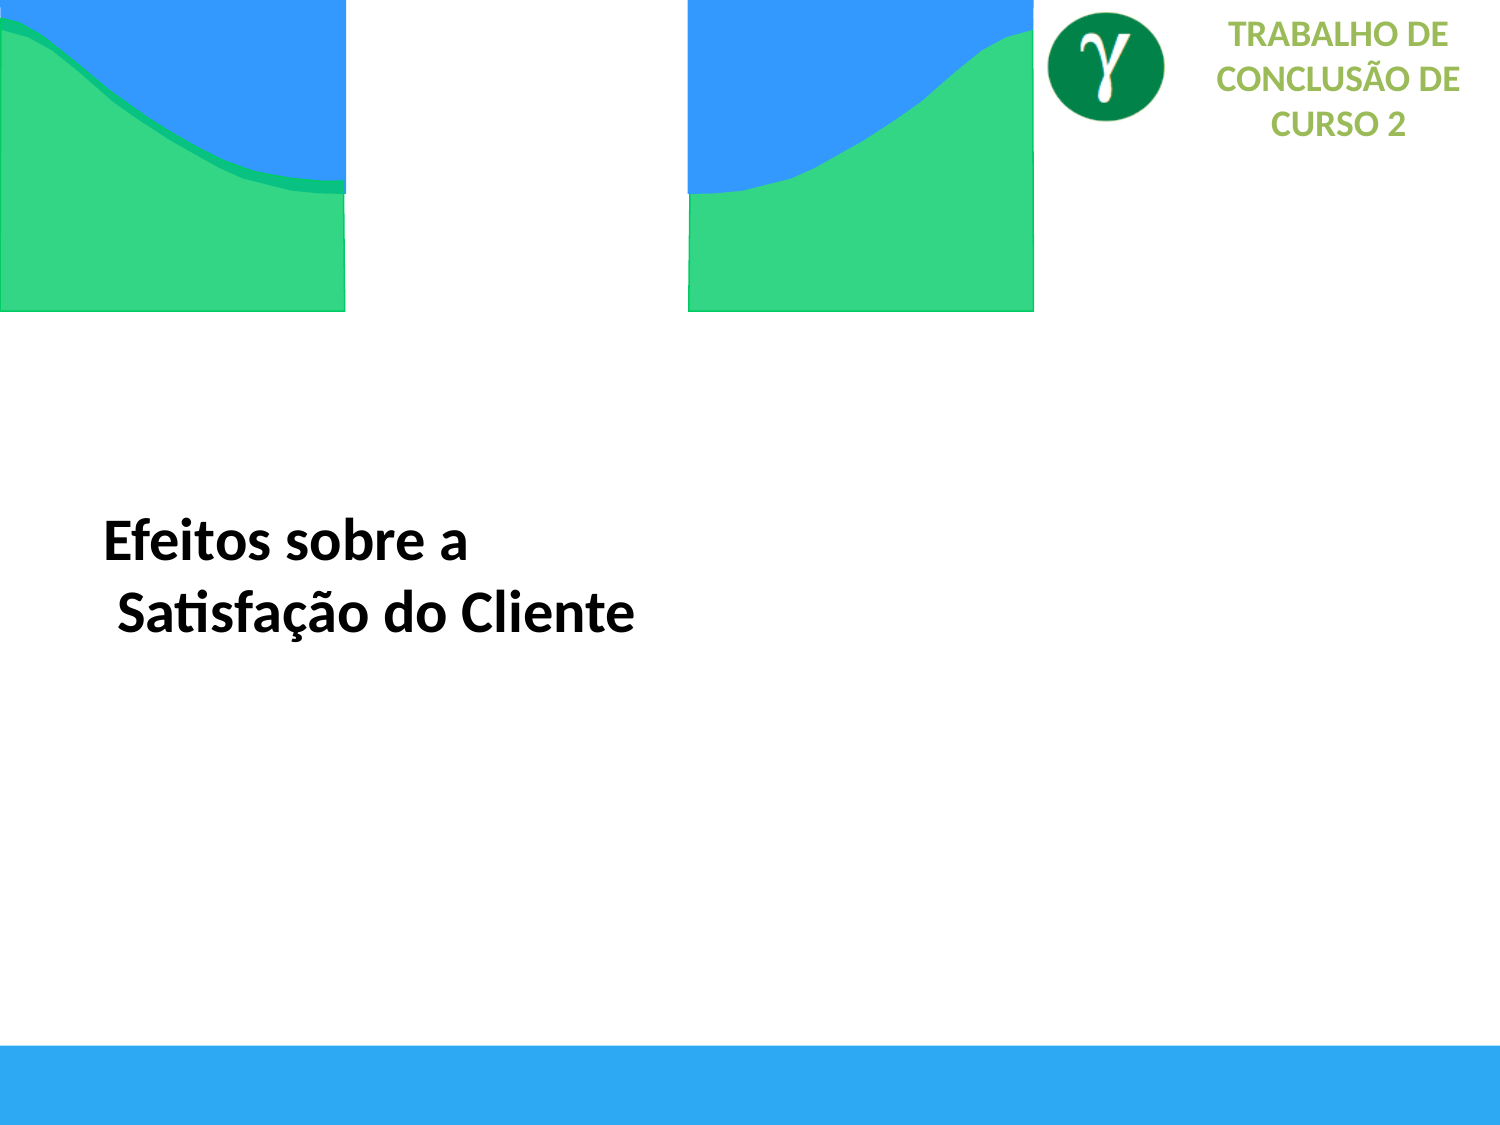

TRABALHO DE CONCLUSÃO DE CURSO 2
Efeitos sobre a
 Satisfação do Cliente